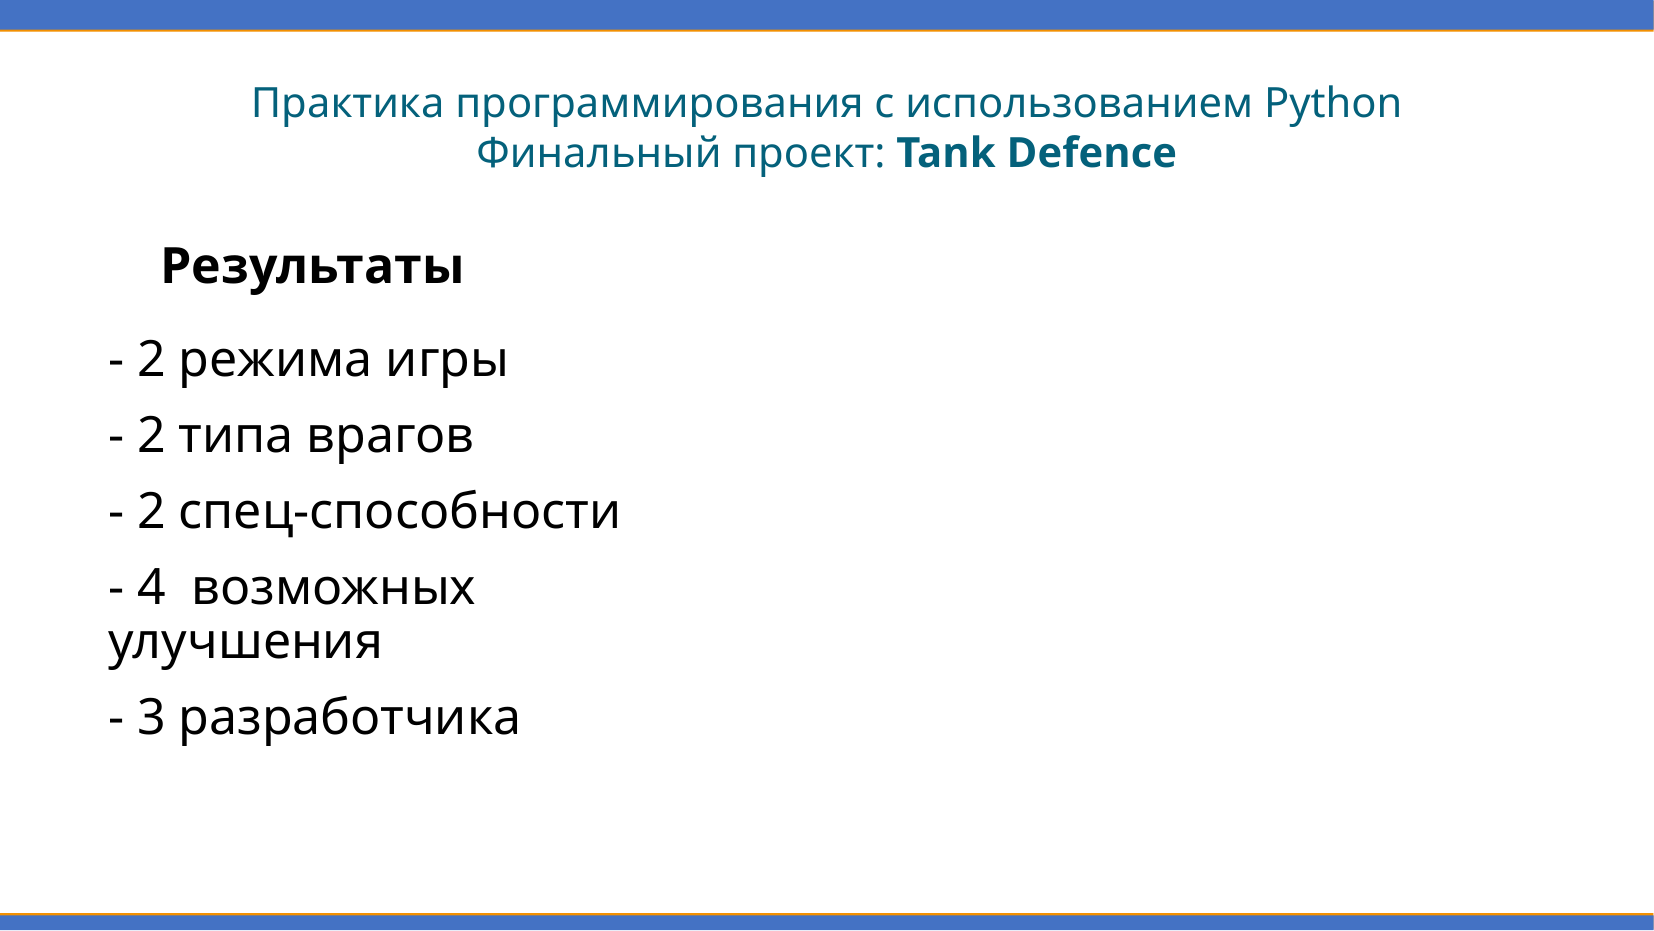

# Практика программирования с использованием Python Финальный проект: Tank Defence
Результаты
- 2 режима игры
- 2 типа врагов
- 2 спец-способности
- 4 возможных улучшения
- 3 разработчика